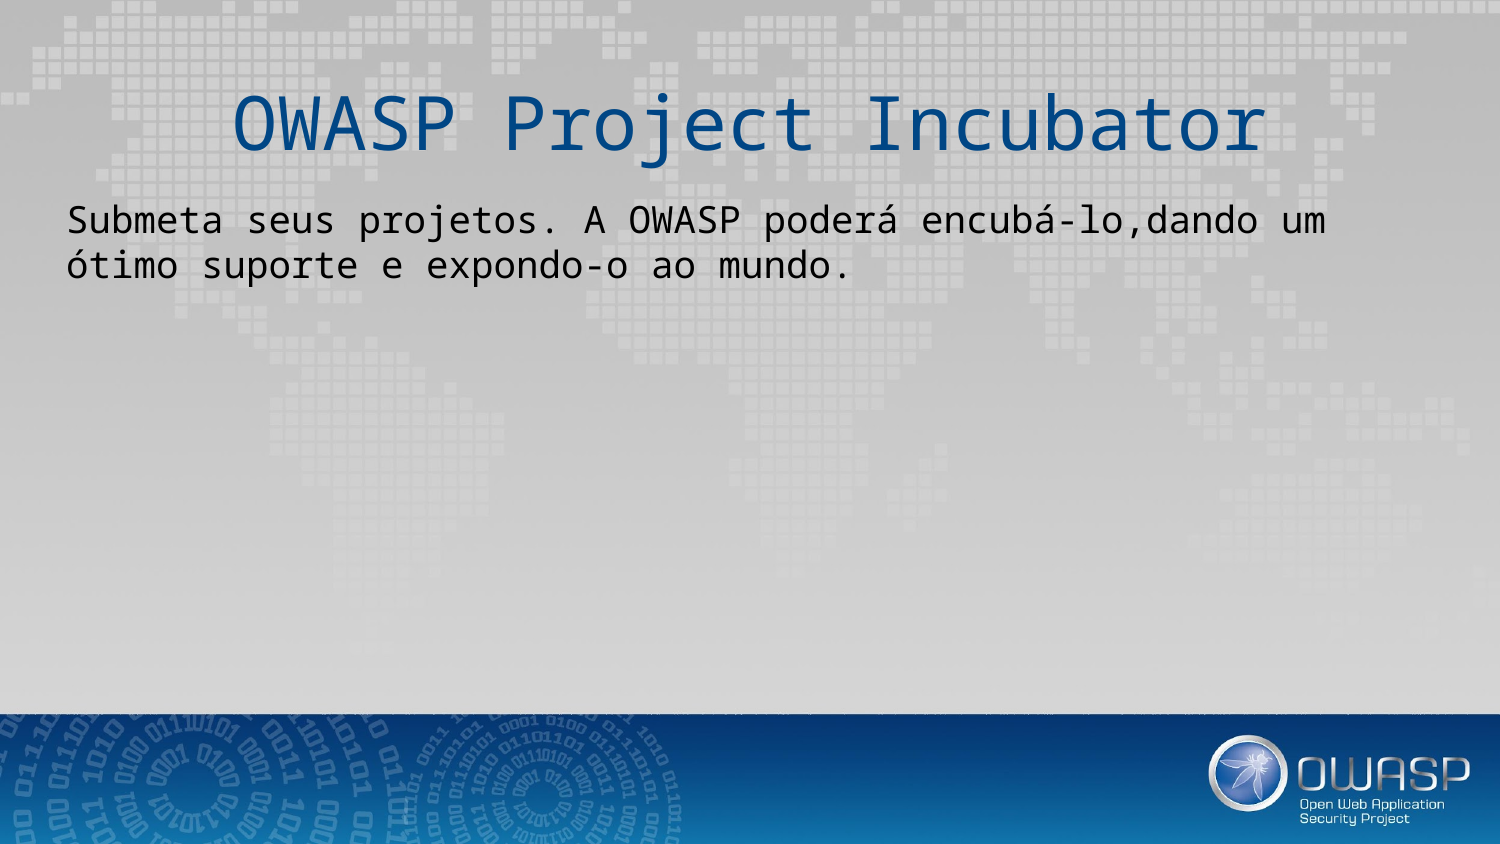

# OWASP Project Incubator
Submeta seus projetos. A OWASP poderá encubá-lo,dando um ótimo suporte e expondo-o ao mundo.